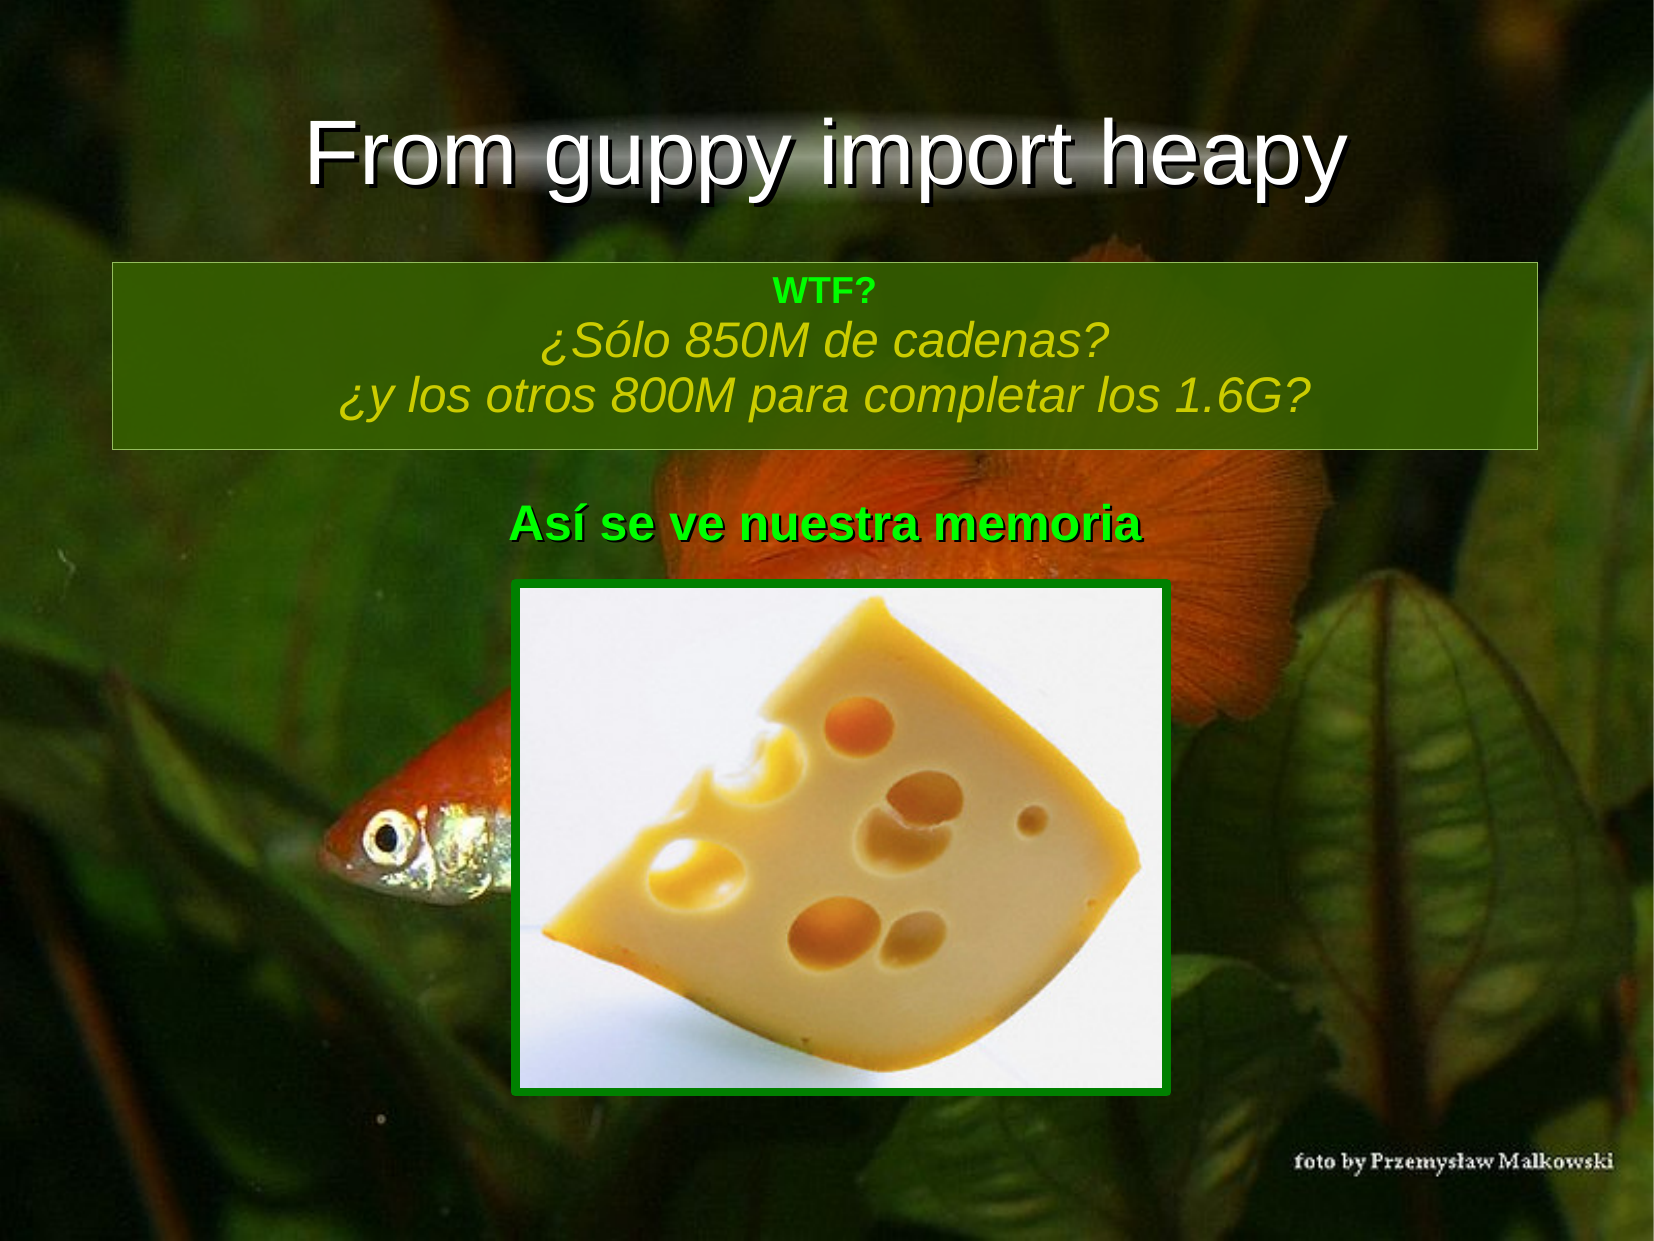

# From guppy import heapy
WTF?
¿Sólo 850M de cadenas?
¿y los otros 800M para completar los 1.6G?
Así se ve nuestra memoria